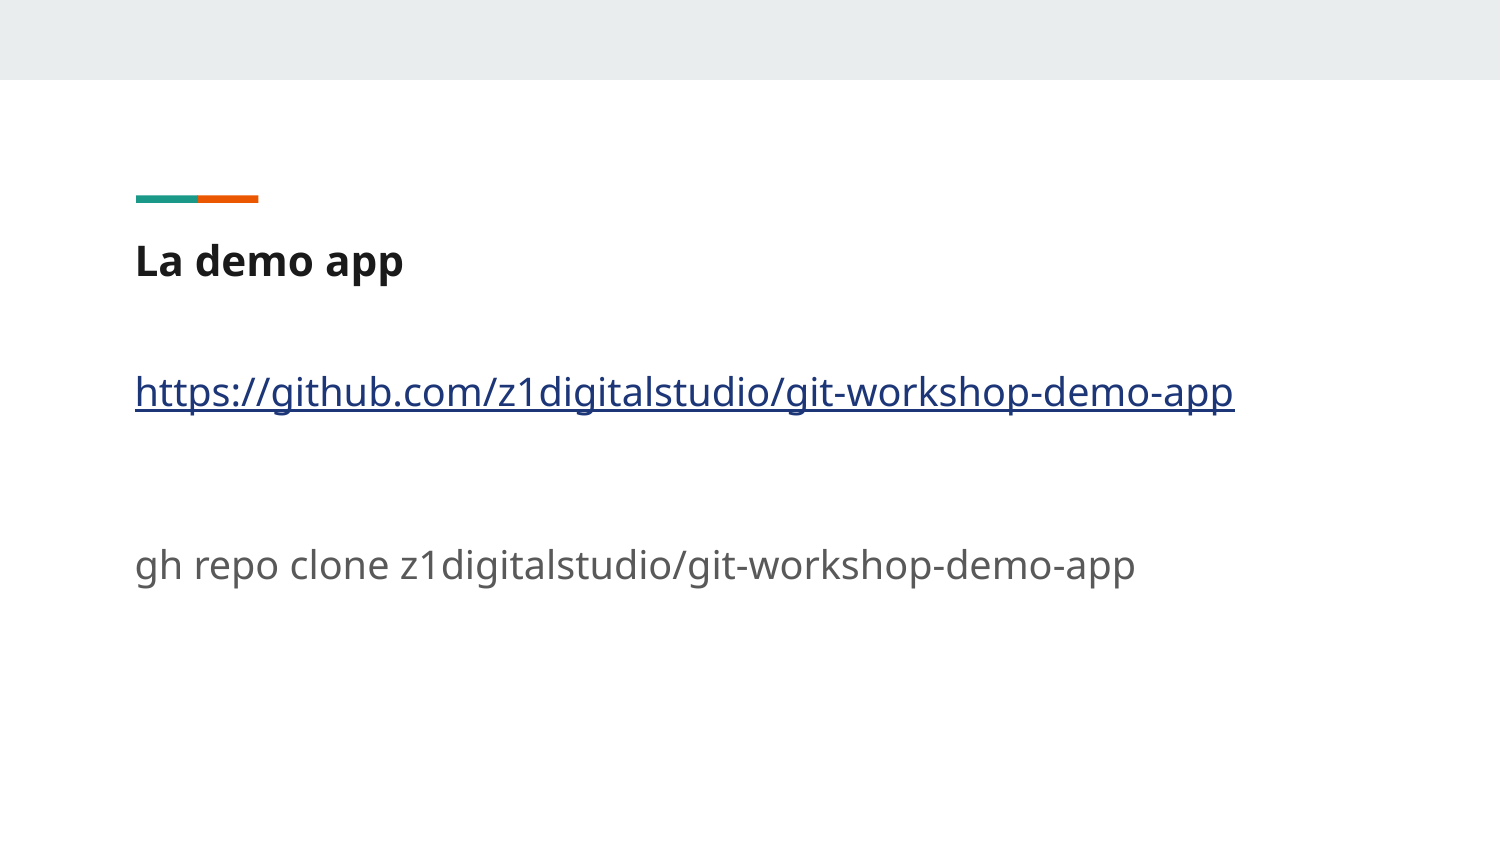

# La demo app
https://github.com/z1digitalstudio/git-workshop-demo-app
gh repo clone z1digitalstudio/git-workshop-demo-app